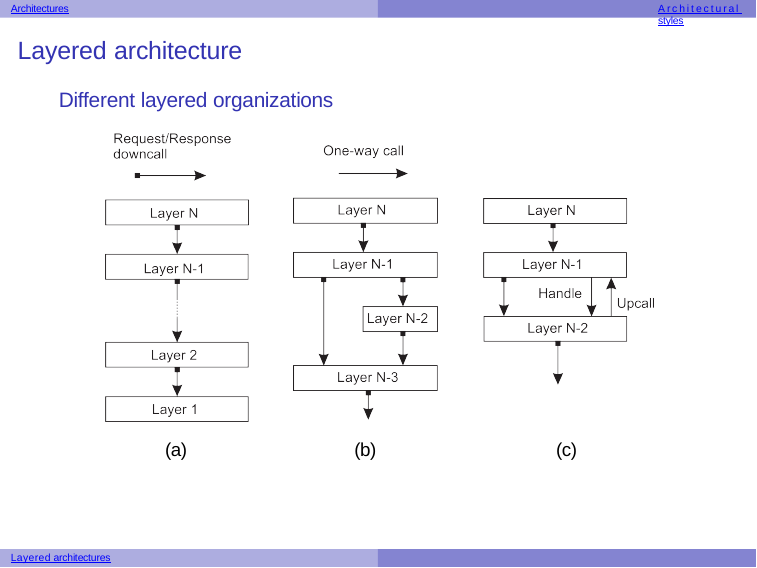

Architectures
Architectural styles
Layered architecture
Different layered organizations
(a)
(b)
(c)
Layered architectures